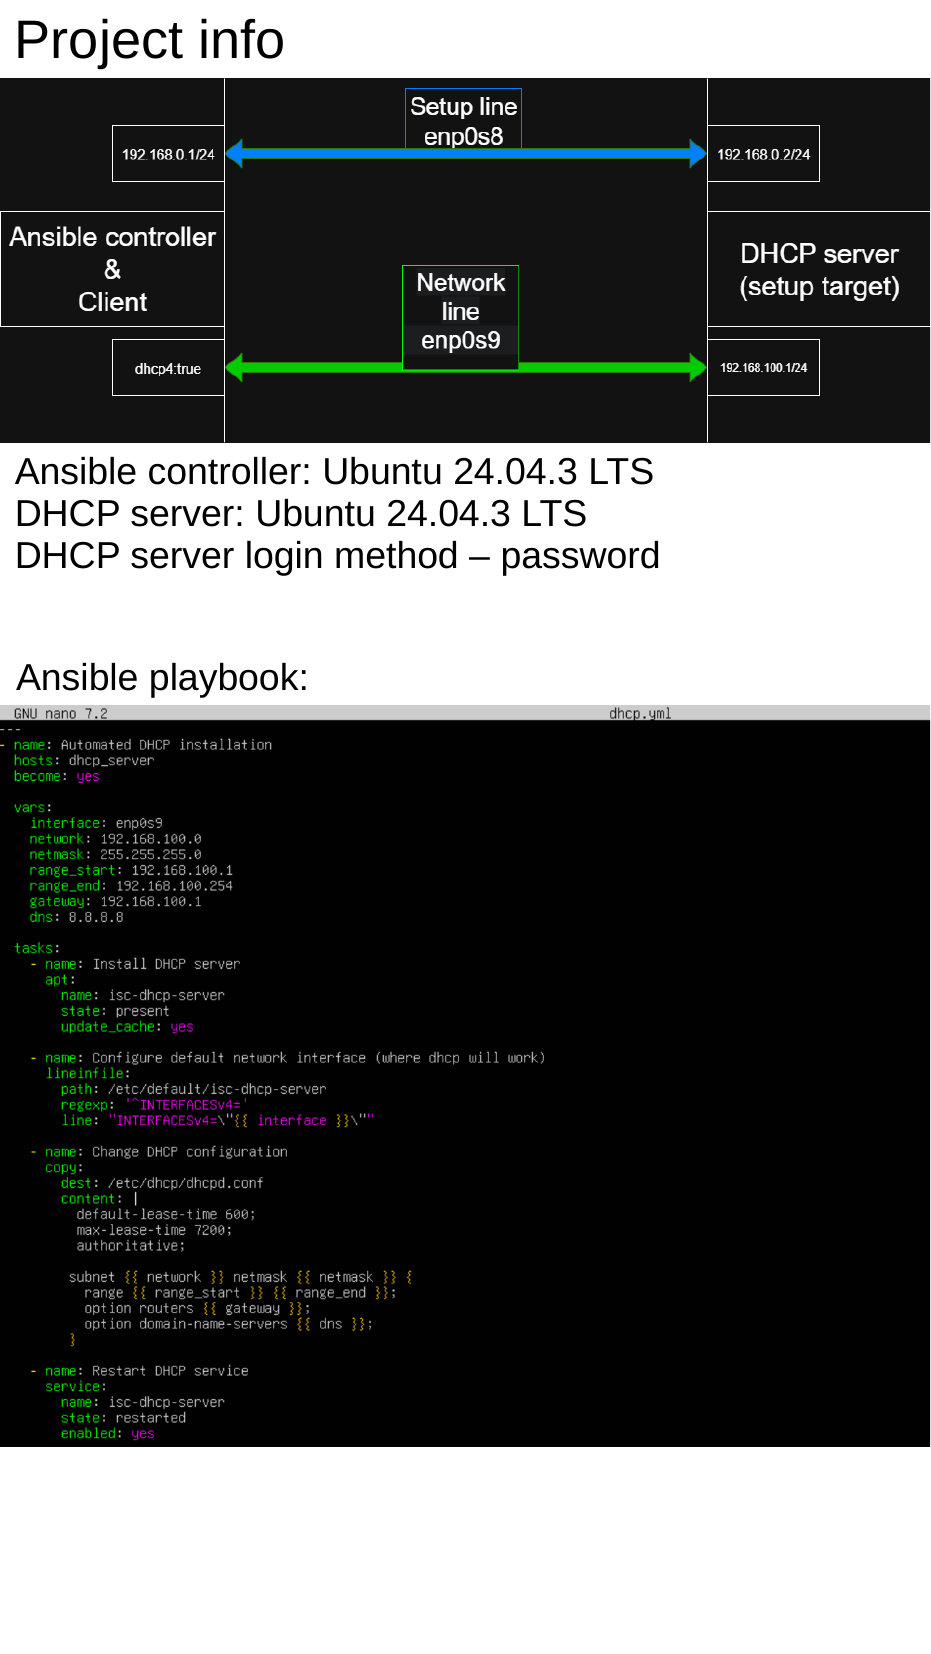

Project info
Ansible controller: Ubuntu 24.04.3 LTS
DHCP server: Ubuntu 24.04.3 LTS
DHCP server login method – password
Ansible playbook: